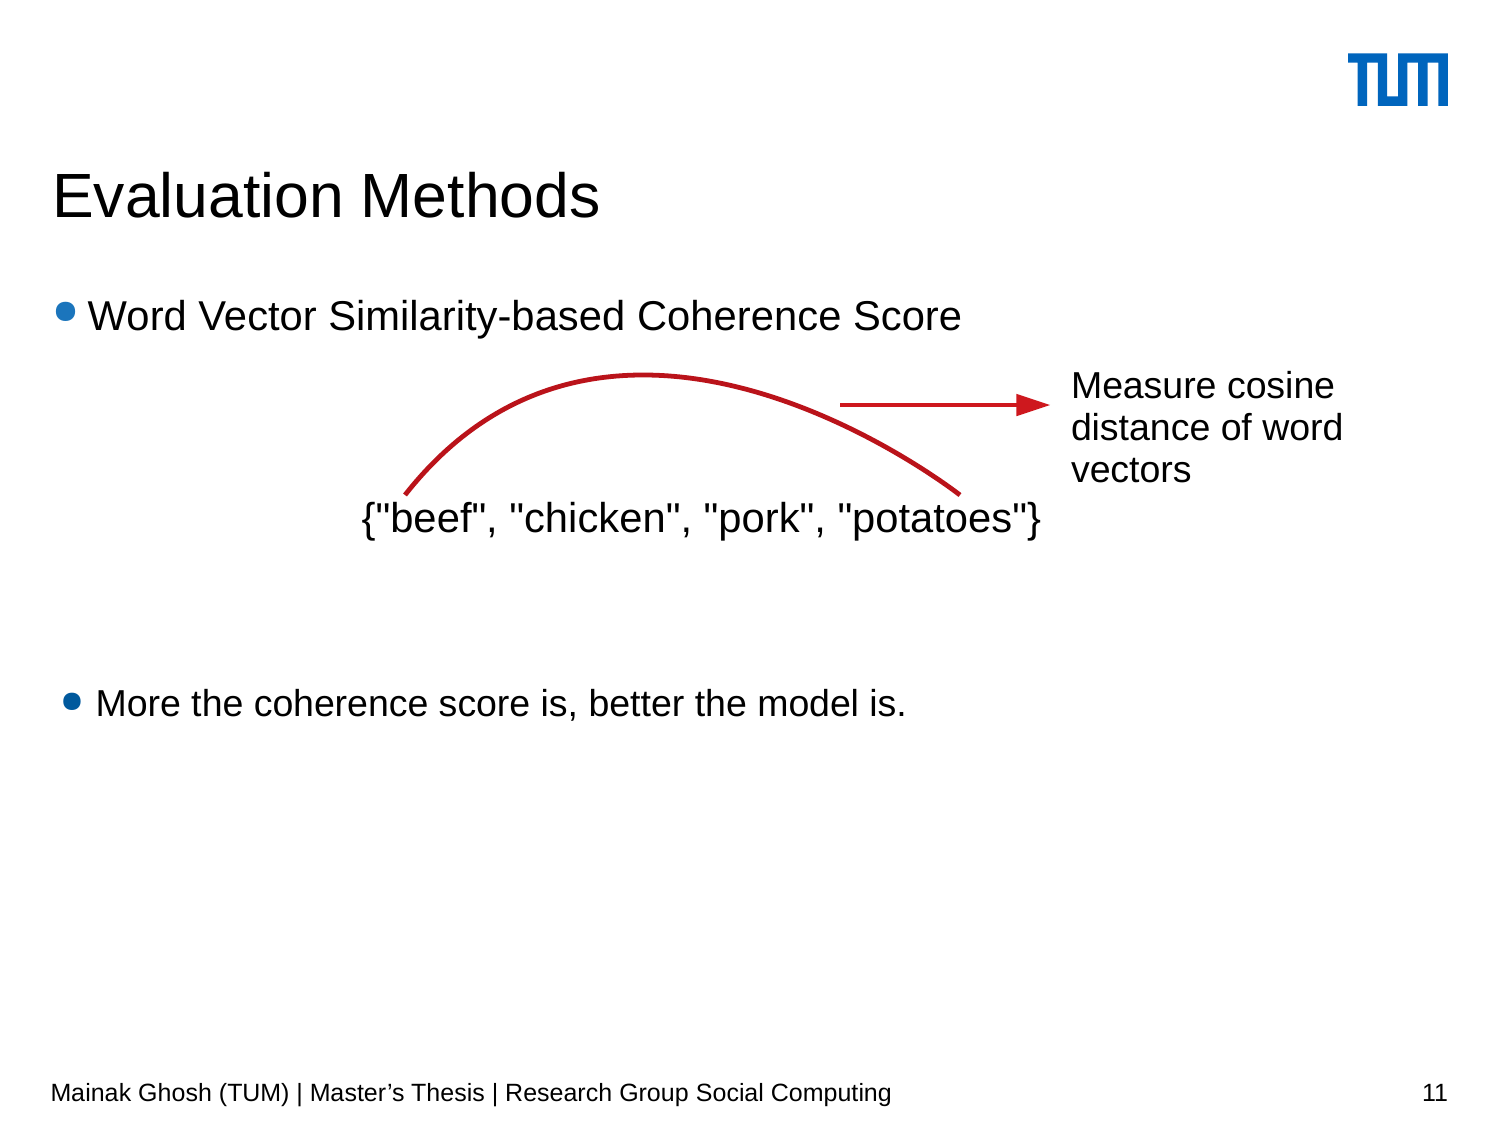

Evaluation Methods
# Word Vector Similarity-based Coherence Score
Measure cosine distance of word vectors
{"beef", "chicken", "pork", "potatoes"}
More the coherence score is, better the model is.
Mainak Ghosh (TUM) | Master’s Thesis | Research Group Social Computing